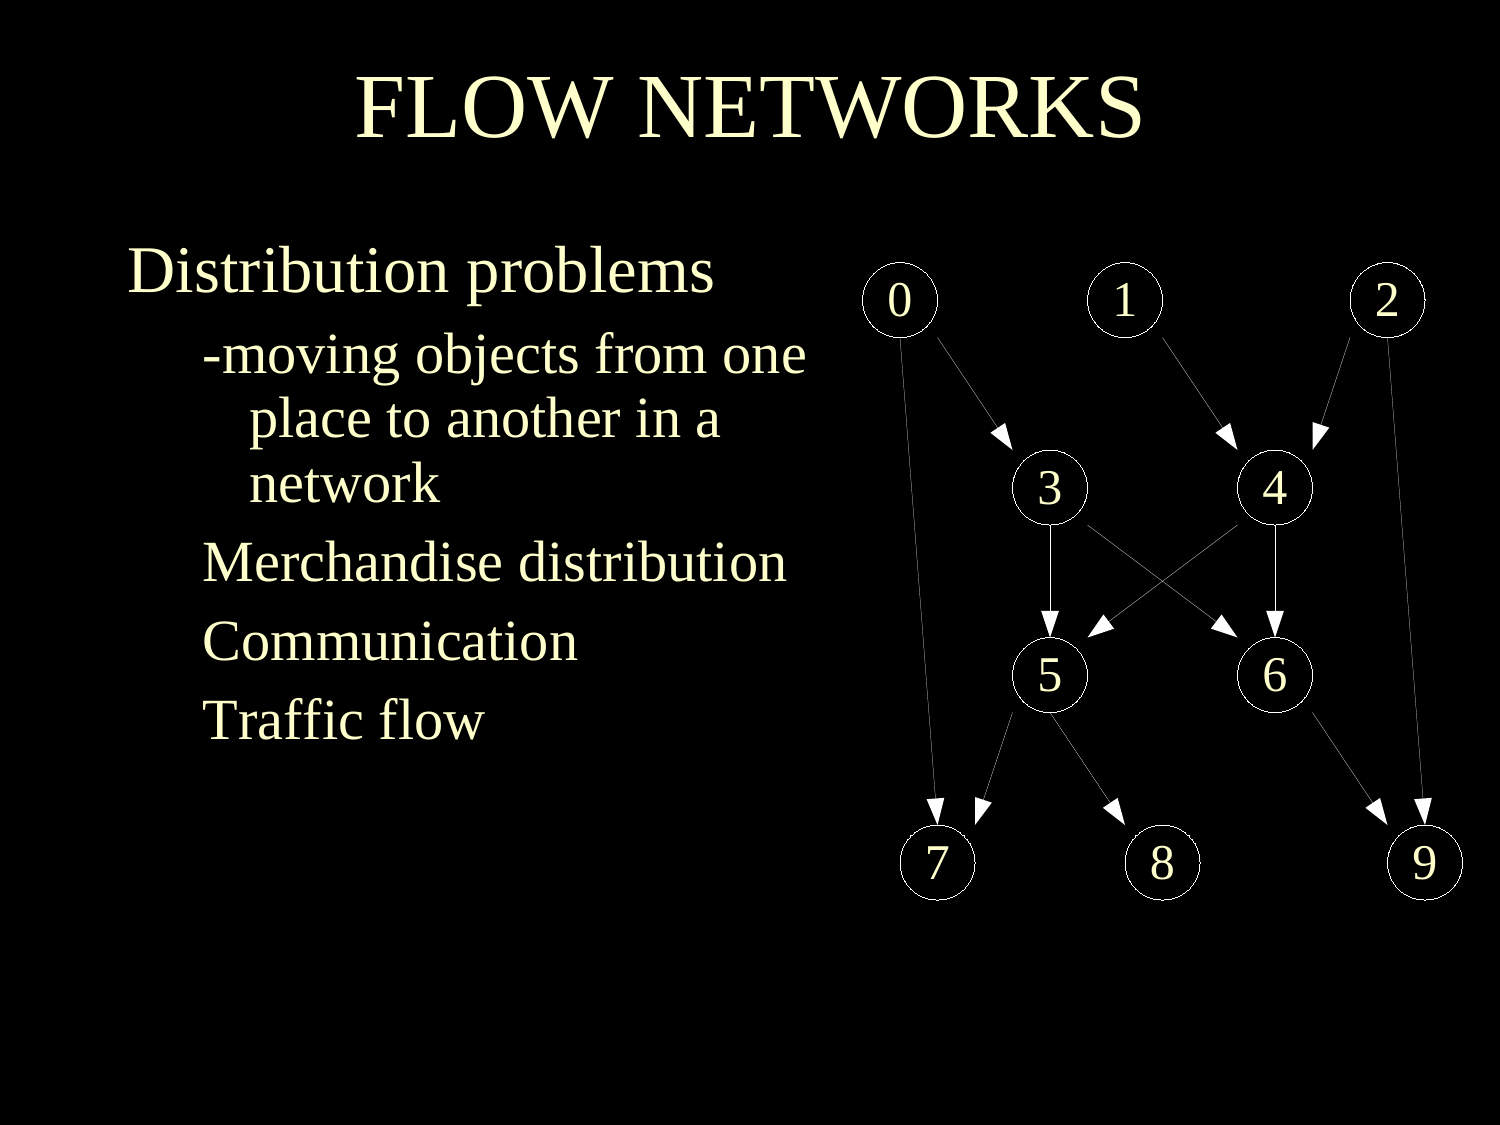

# FLOW NETWORKS
Distribution problems
-moving objects from one place to another in a network
Merchandise distribution
Communication
Traffic flow
0
1
2
3
4
5
6
7
8
9